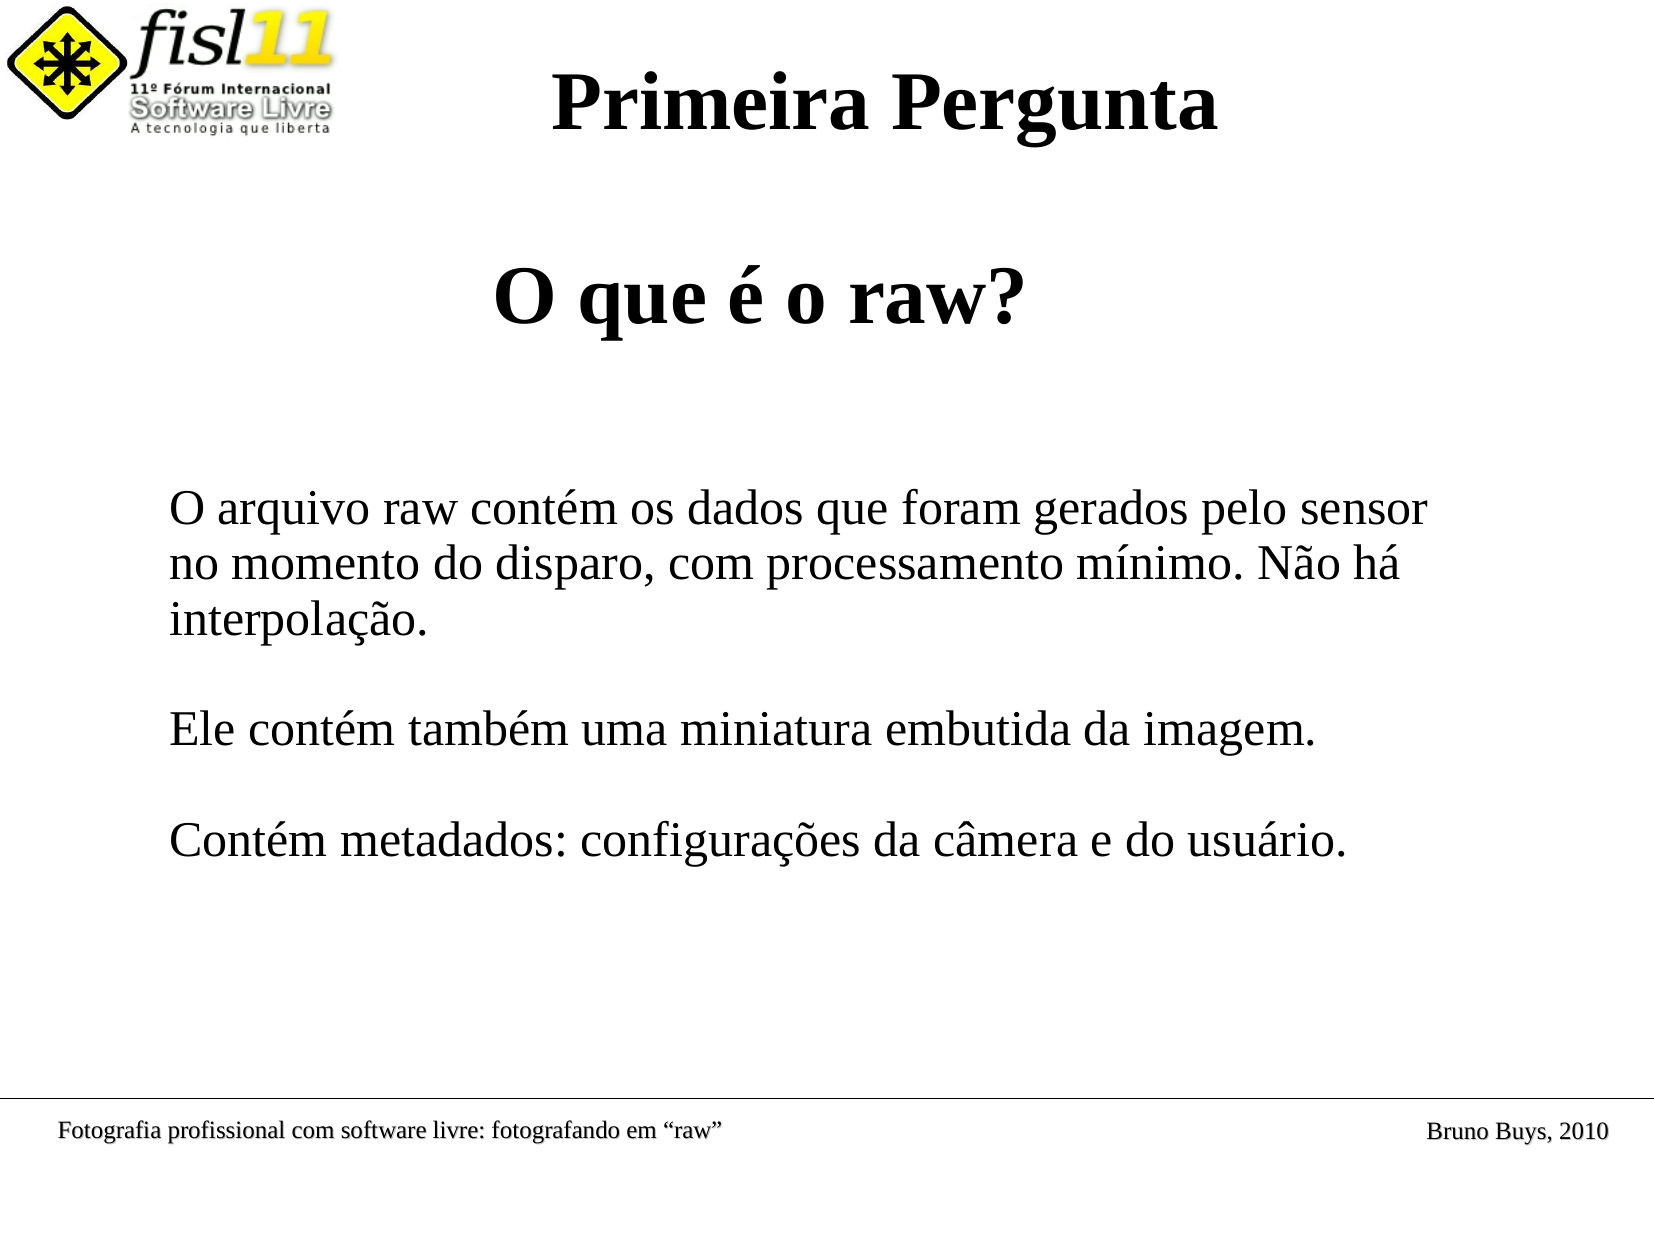

Primeira Pergunta
O que é o raw?
O arquivo raw contém os dados que foram gerados pelo sensor
no momento do disparo, com processamento mínimo. Não há
interpolação.
Ele contém também uma miniatura embutida da imagem.
Contém metadados: configurações da câmera e do usuário.
Fotografia profissional com software livre: fotografando em “raw”
Bruno Buys, 2010